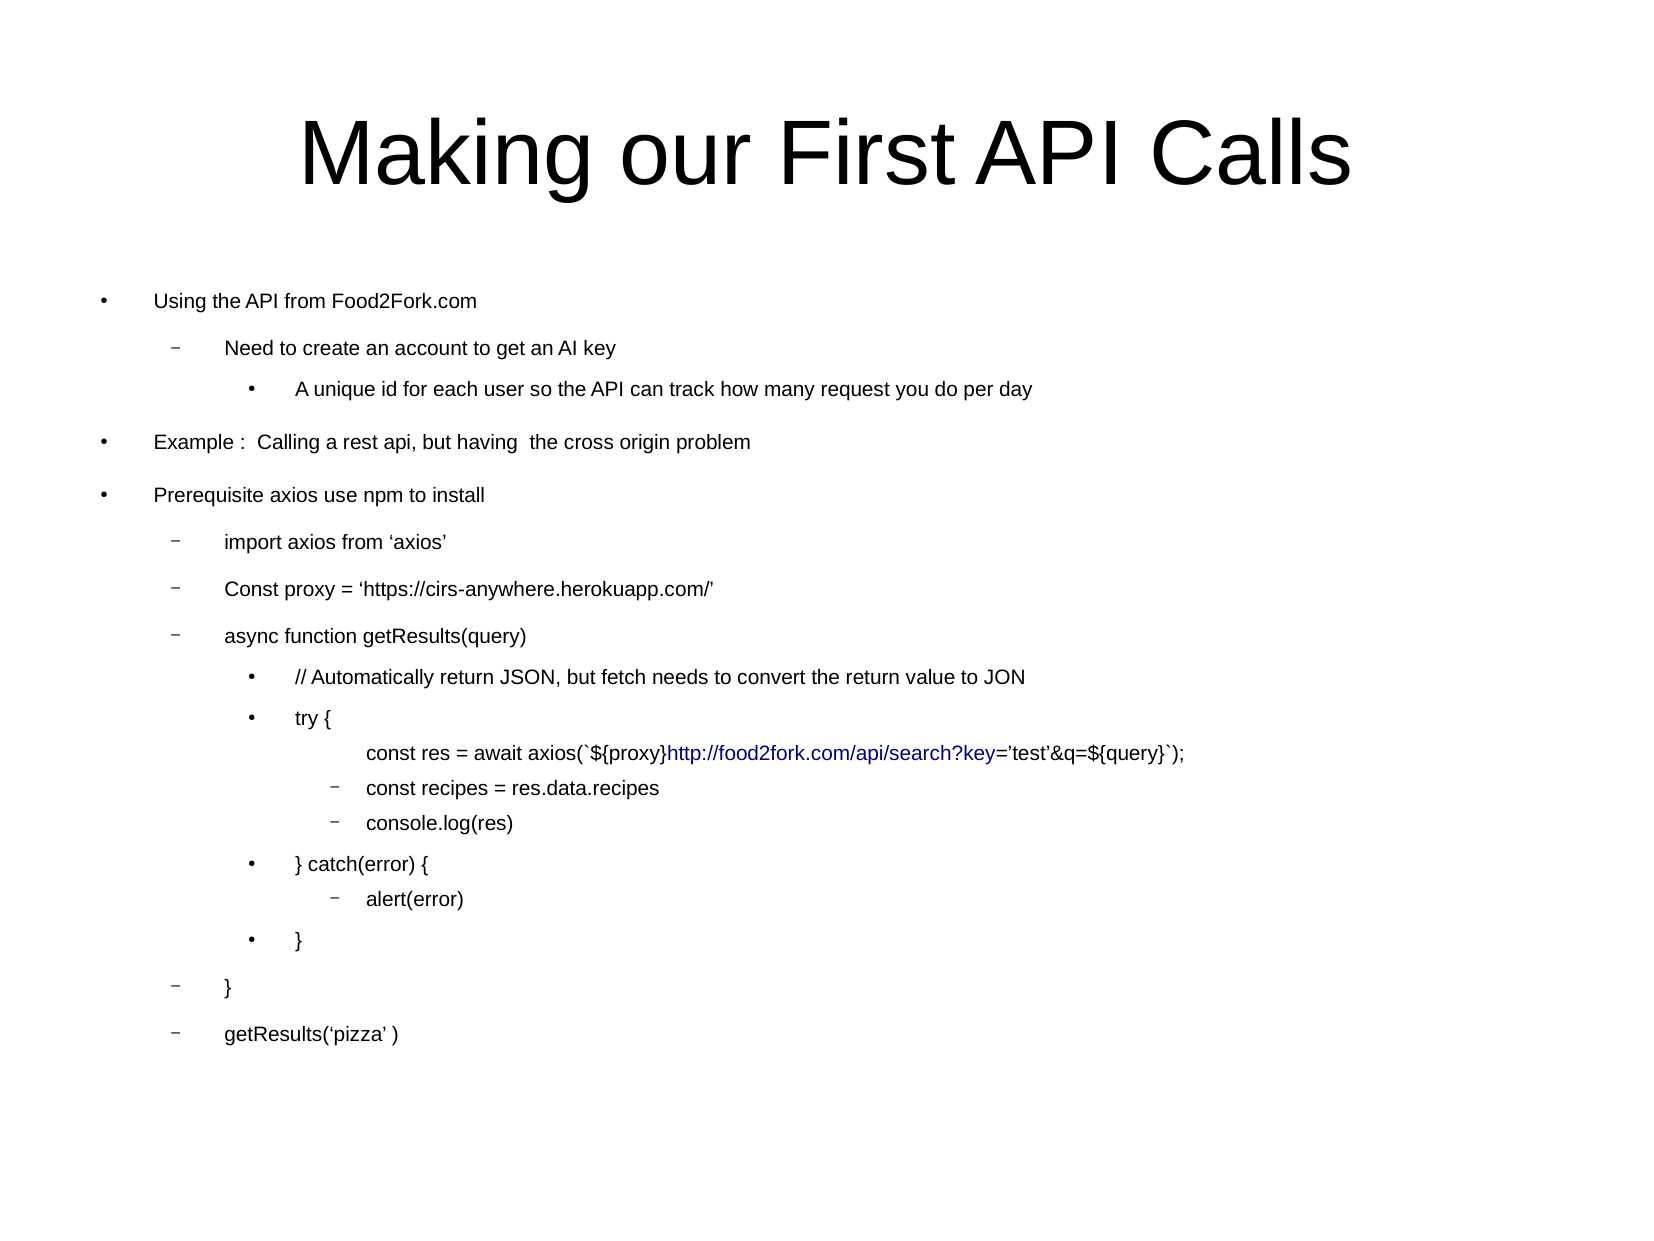

# Making our First API Calls
Using the API from Food2Fork.com
Need to create an account to get an AI key
A unique id for each user so the API can track how many request you do per day
Example : Calling a rest api, but having the cross origin problem
Prerequisite axios use npm to install
import axios from ‘axios’
Const proxy = ‘https://cirs-anywhere.herokuapp.com/’
async function getResults(query)
// Automatically return JSON, but fetch needs to convert the return value to JON
try {
const res = await axios(`${proxy}http://food2fork.com/api/search?key=’test’&q=${query}`);
const recipes = res.data.recipes
console.log(res)
} catch(error) {
alert(error)
}
}
getResults(‘pizza’ )